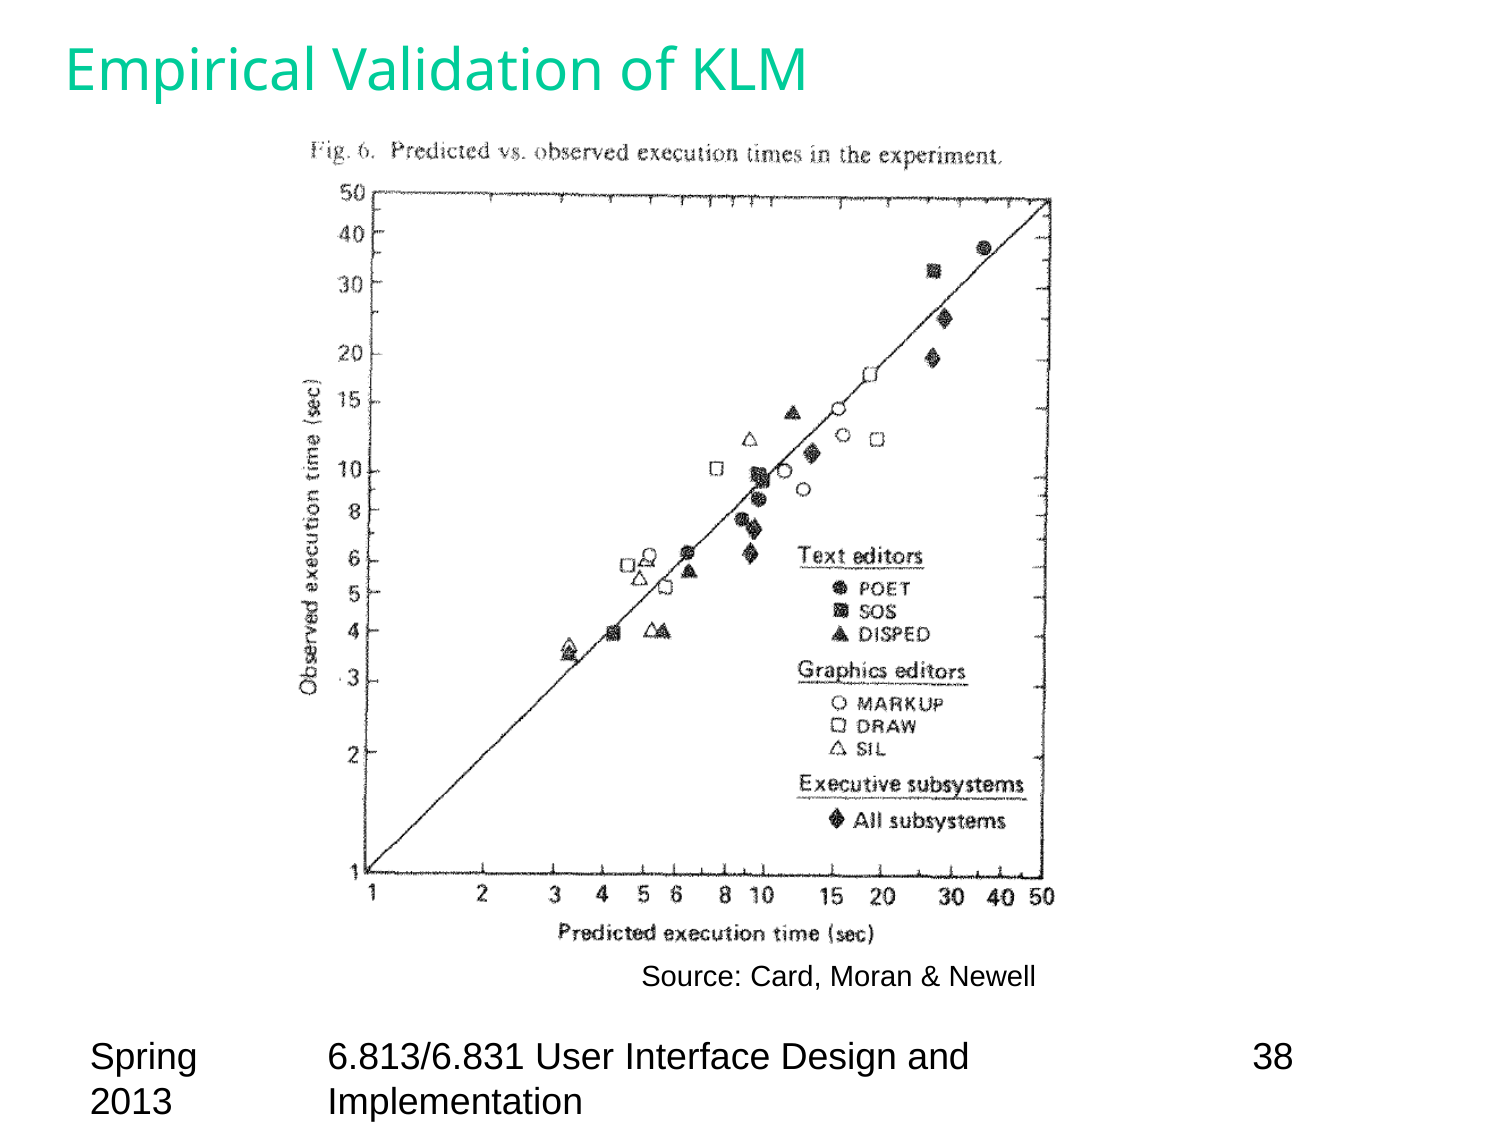

# Empirical Validation of KLM
Source: Card, Moran & Newell
Spring 2013
6.813/6.831 User Interface Design and Implementation